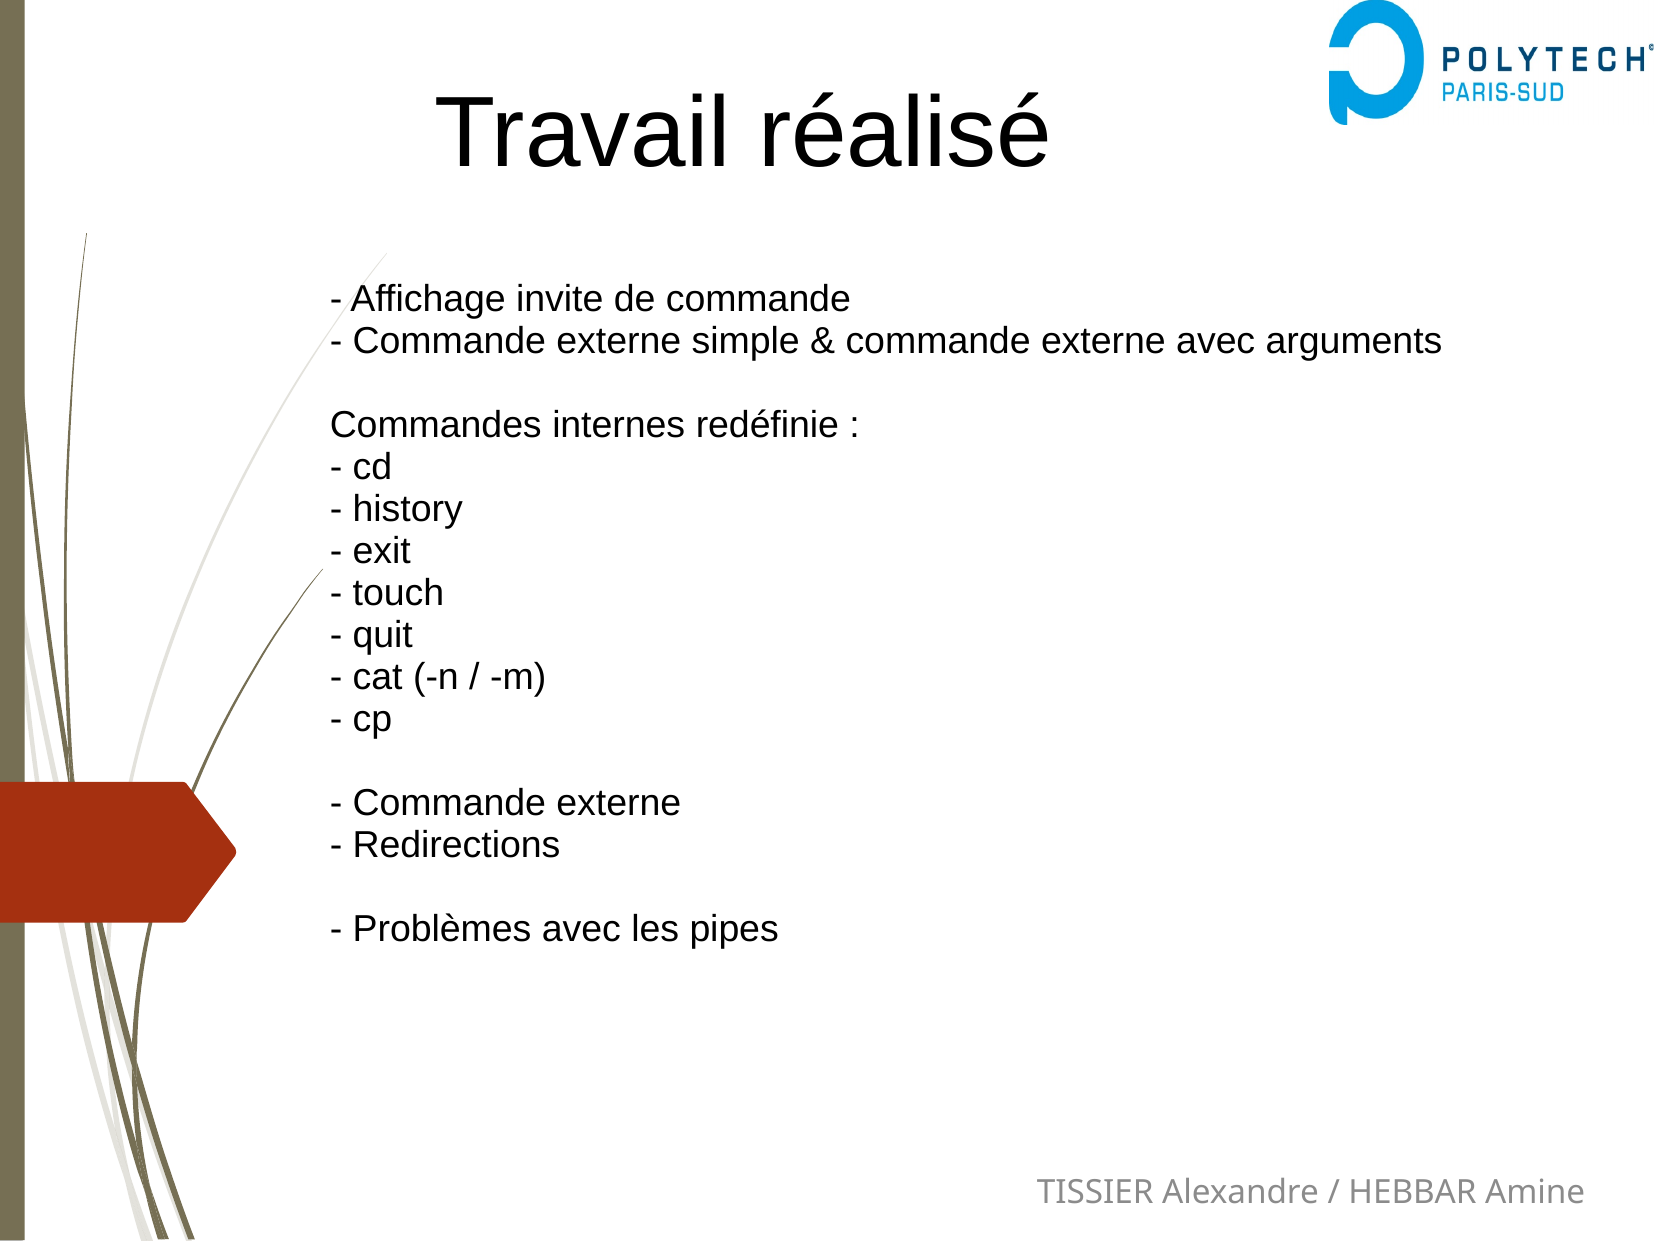

Travail réalisé
- Affichage invite de commande
- Commande externe simple & commande externe avec arguments
Commandes internes redéfinie :
- cd
- history
- exit
- touch
- quit
- cat (-n / -m)
- cp
- Commande externe
- Redirections
- Problèmes avec les pipes
TISSIER Alexandre / HEBBAR Amine